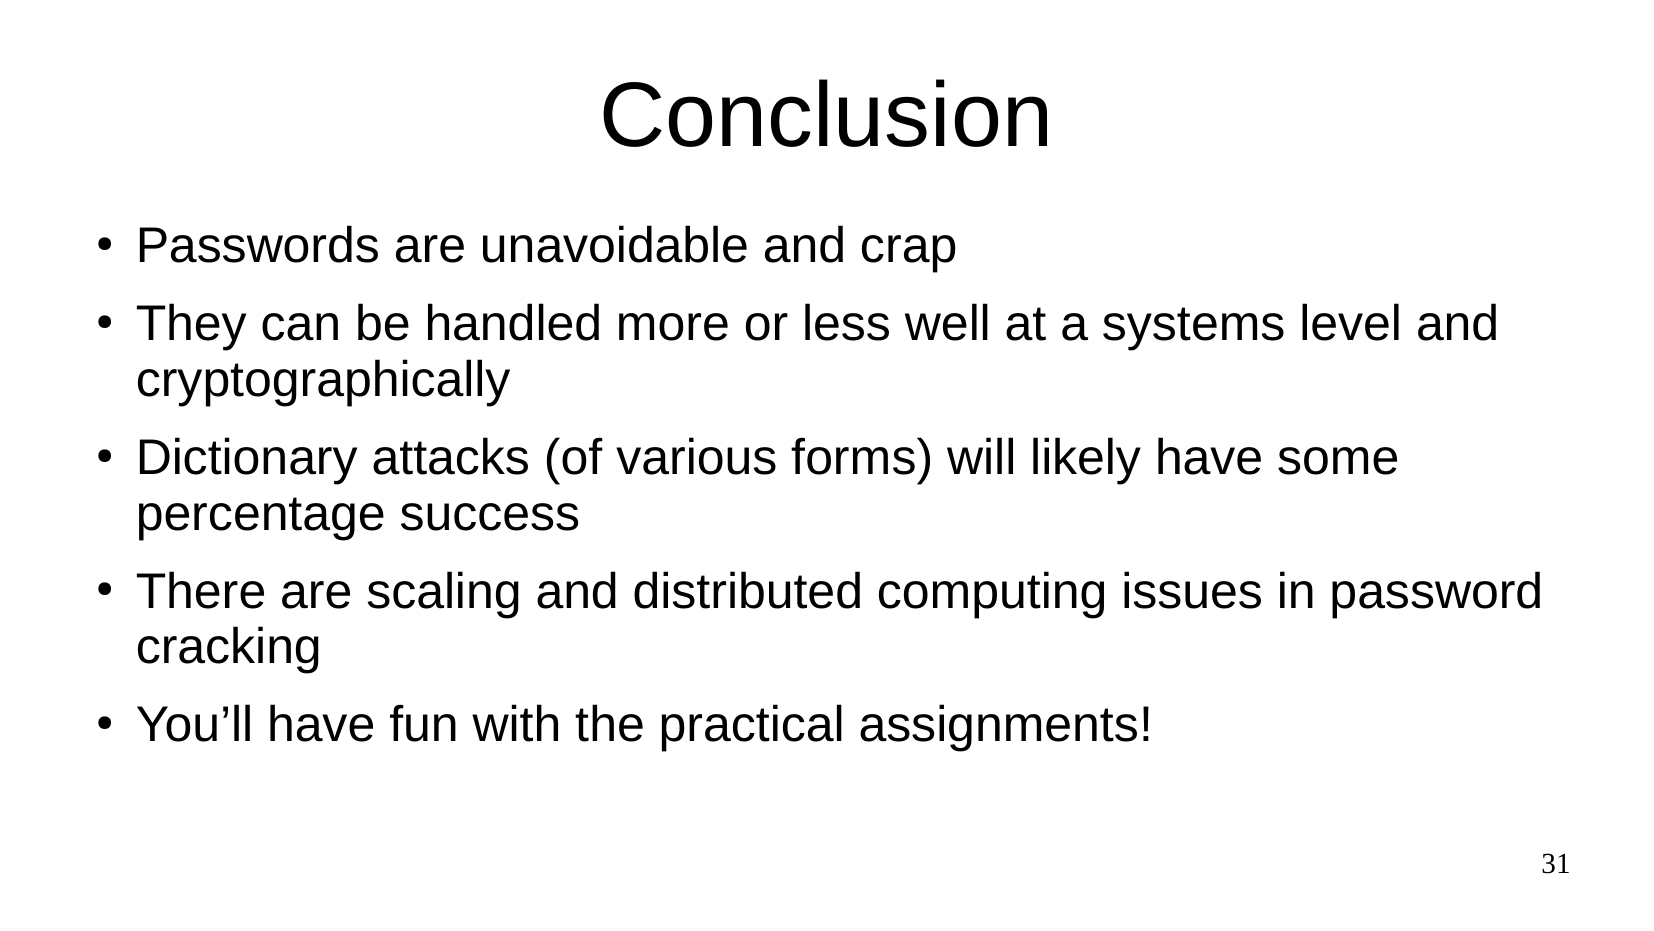

# Conclusion
Passwords are unavoidable and crap
They can be handled more or less well at a systems level and cryptographically
Dictionary attacks (of various forms) will likely have some percentage success
There are scaling and distributed computing issues in password cracking
You’ll have fun with the practical assignments!
31